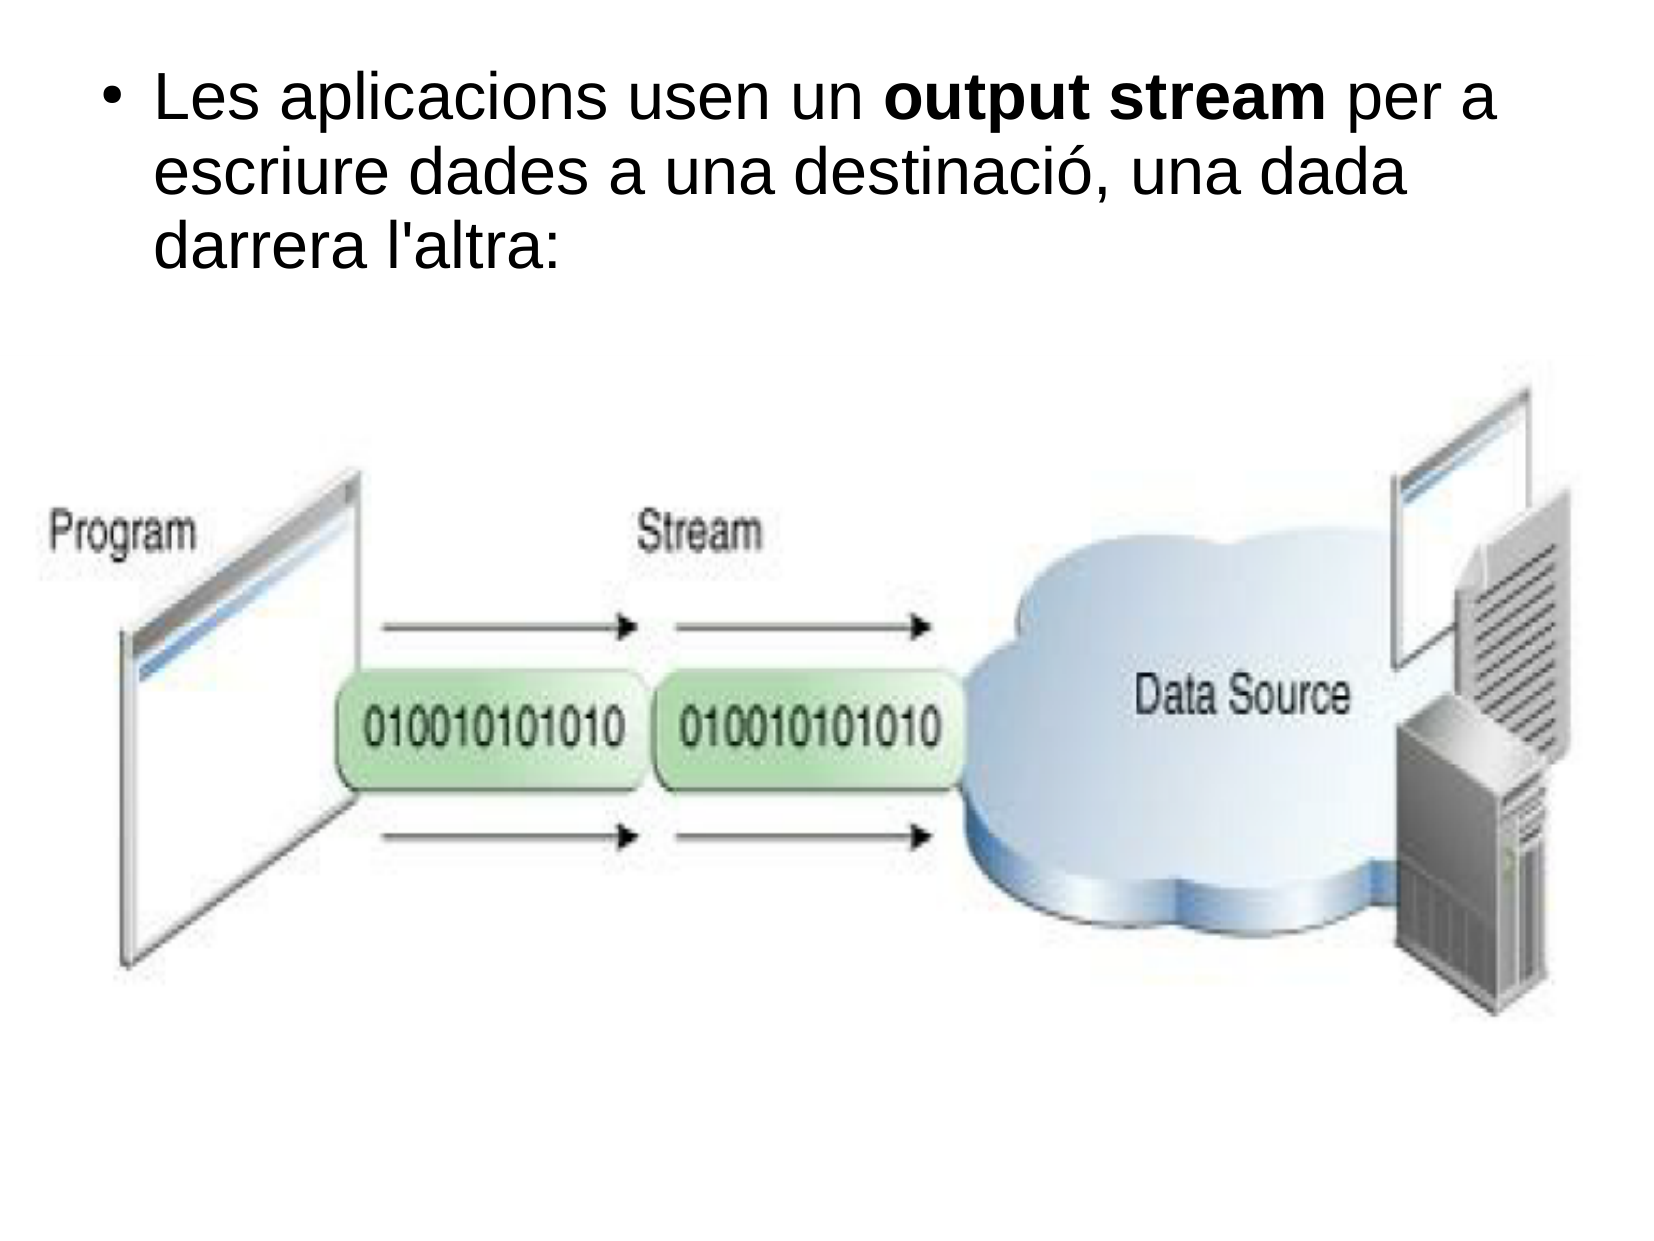

# Les aplicacions usen un output stream per a escriure dades a una destinació, una dada darrera l'altra: